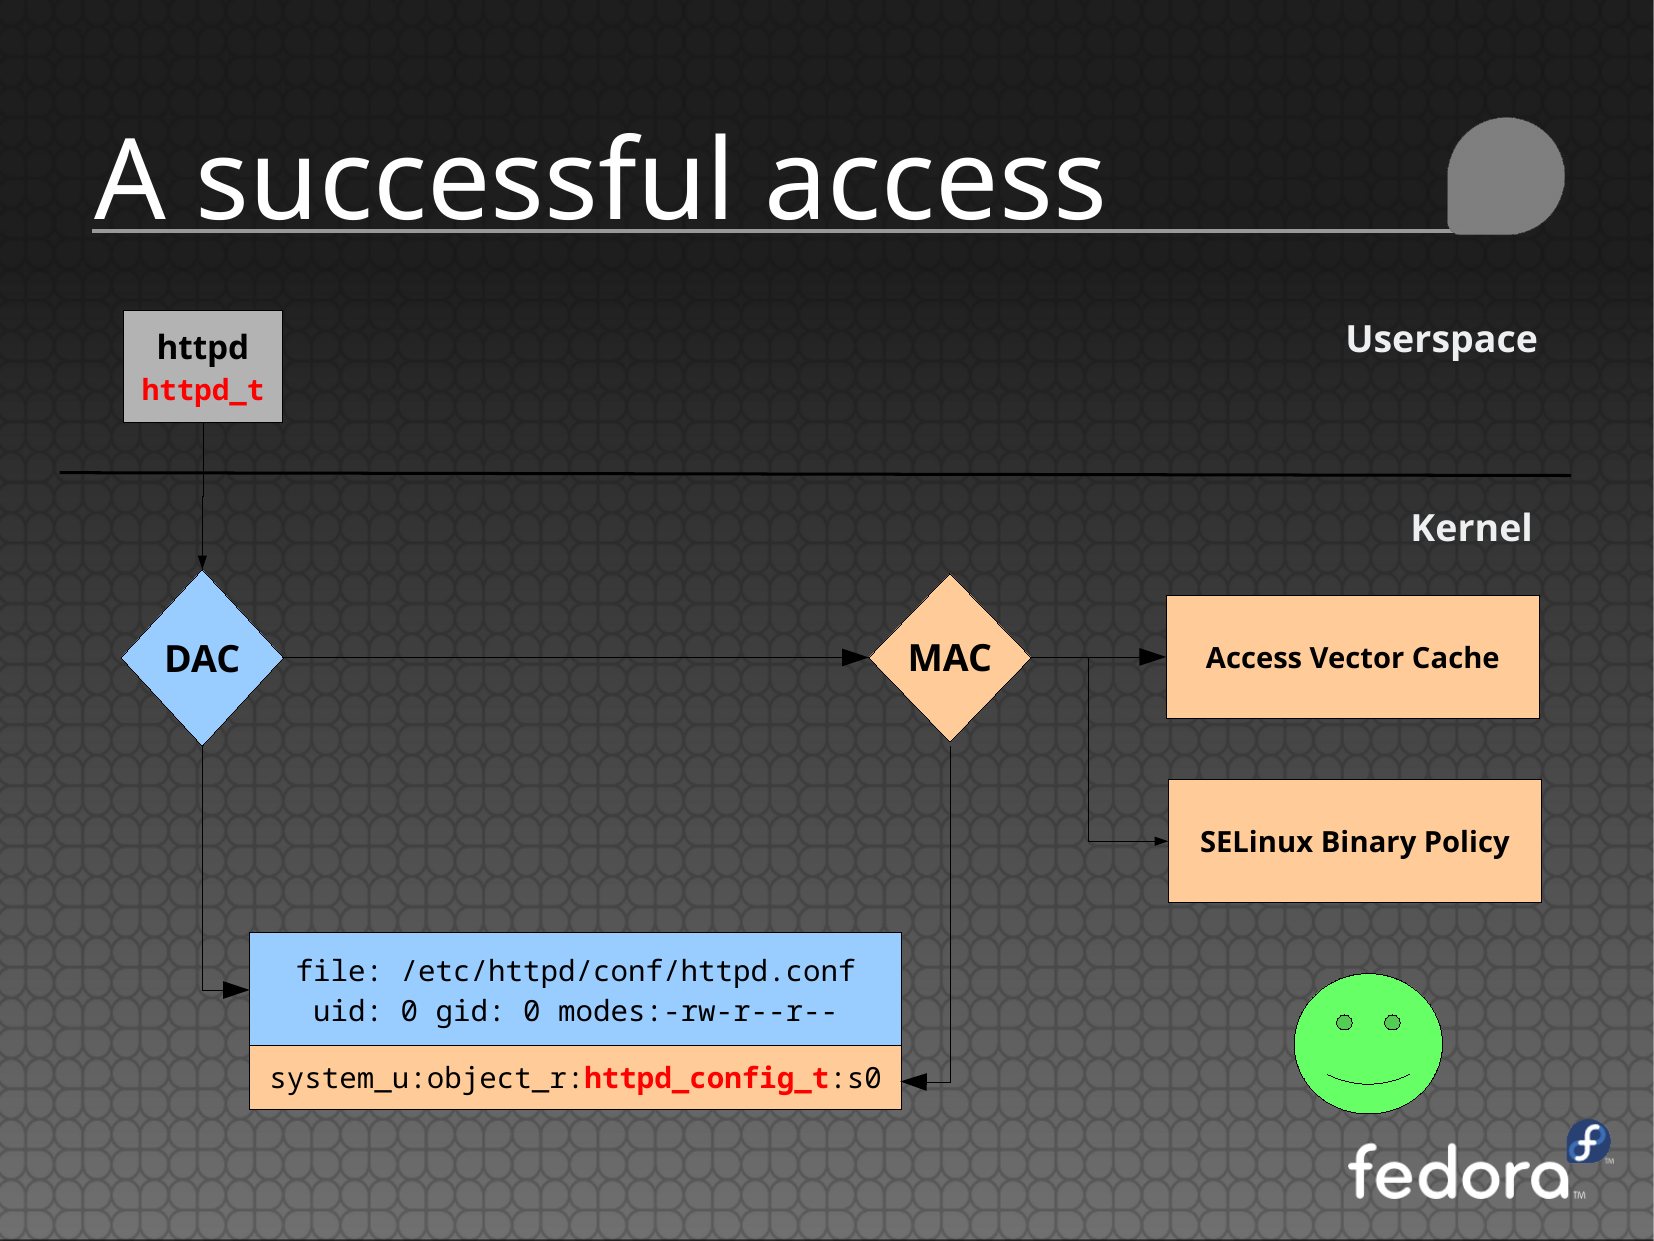

# A successful access
Userspace
httpd
httpd_t
Kernel
DAC
MAC
Access Vector Cache
SELinux Binary Policy
file: /etc/httpd/conf/httpd.conf
uid: 0 gid: 0 modes:-rw-r--r--
system_u:object_r:httpd_config_t:s0